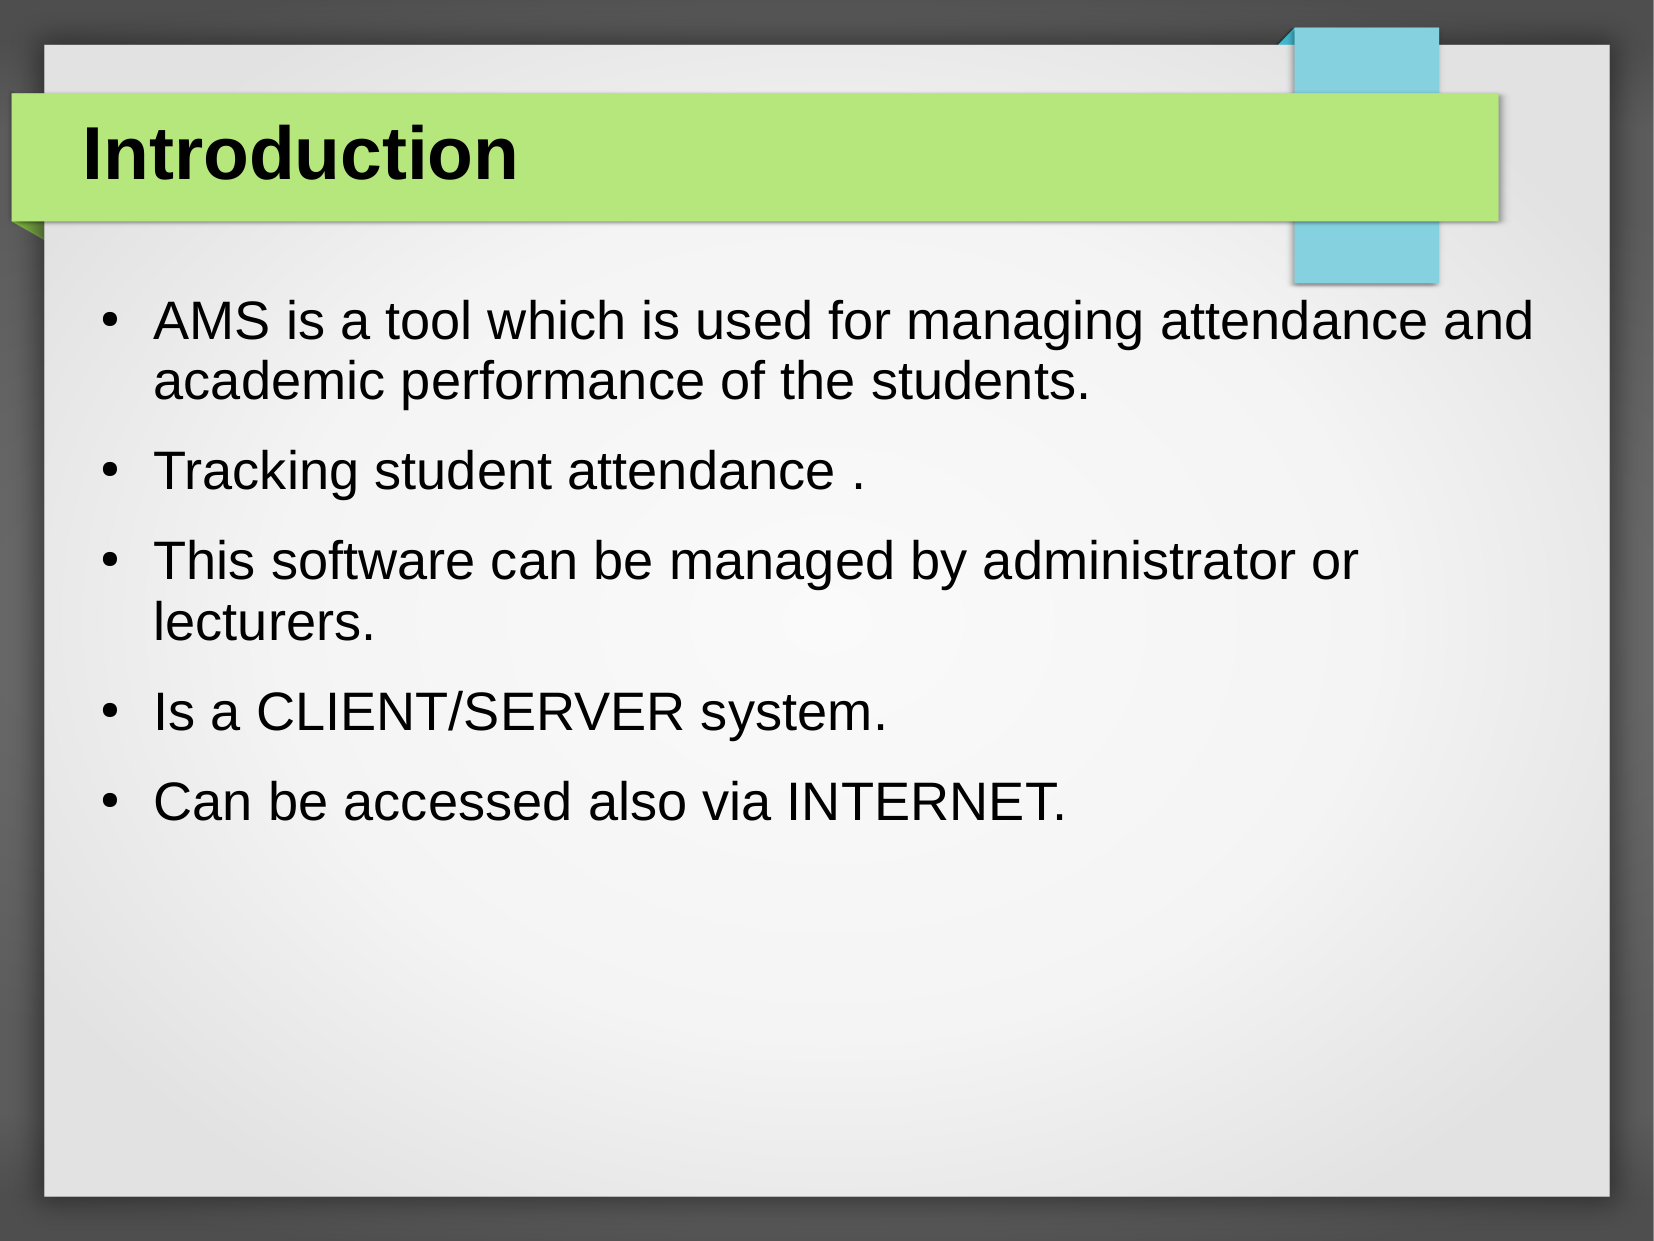

# Introduction
AMS is a tool which is used for managing attendance and academic performance of the students.
Tracking student attendance .
This software can be managed by administrator or lecturers.
Is a CLIENT/SERVER system.
Can be accessed also via INTERNET.